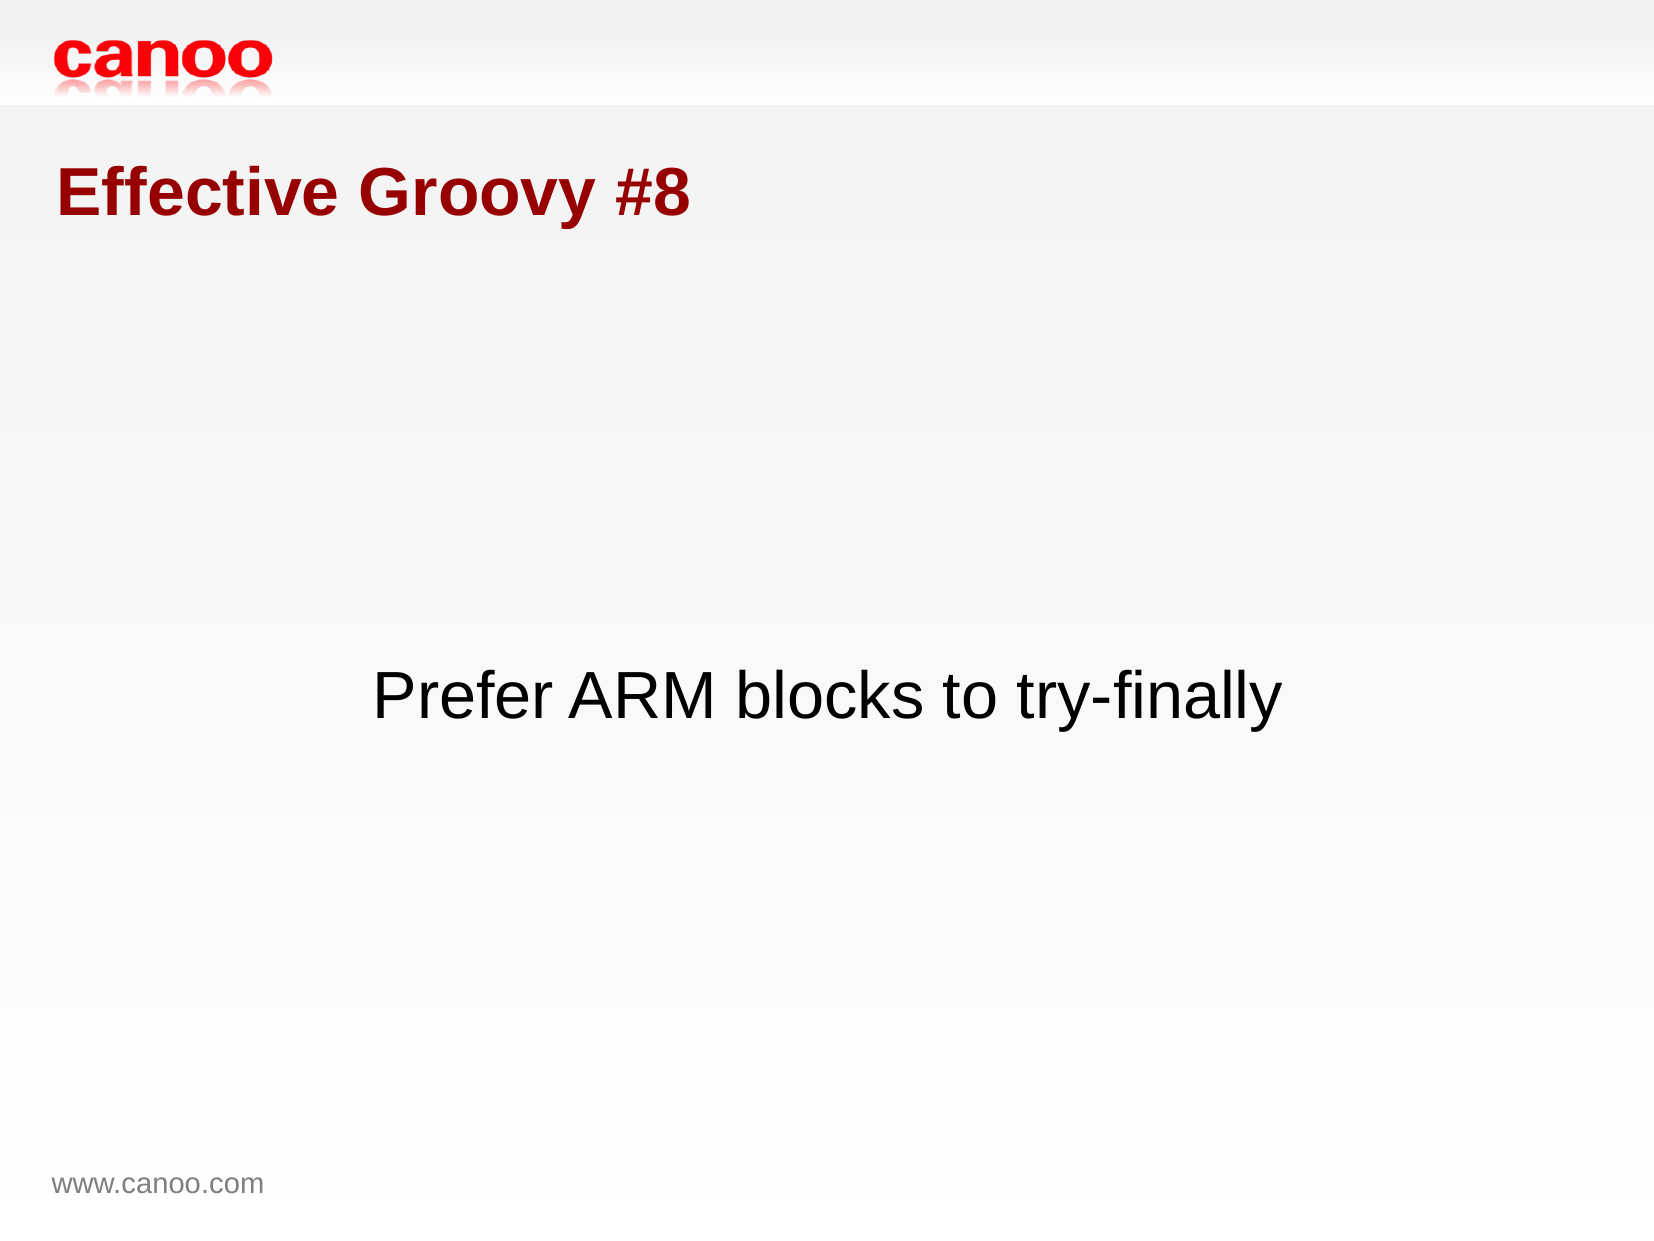

# Effective Groovy #8
Prefer ARM blocks to try-finally